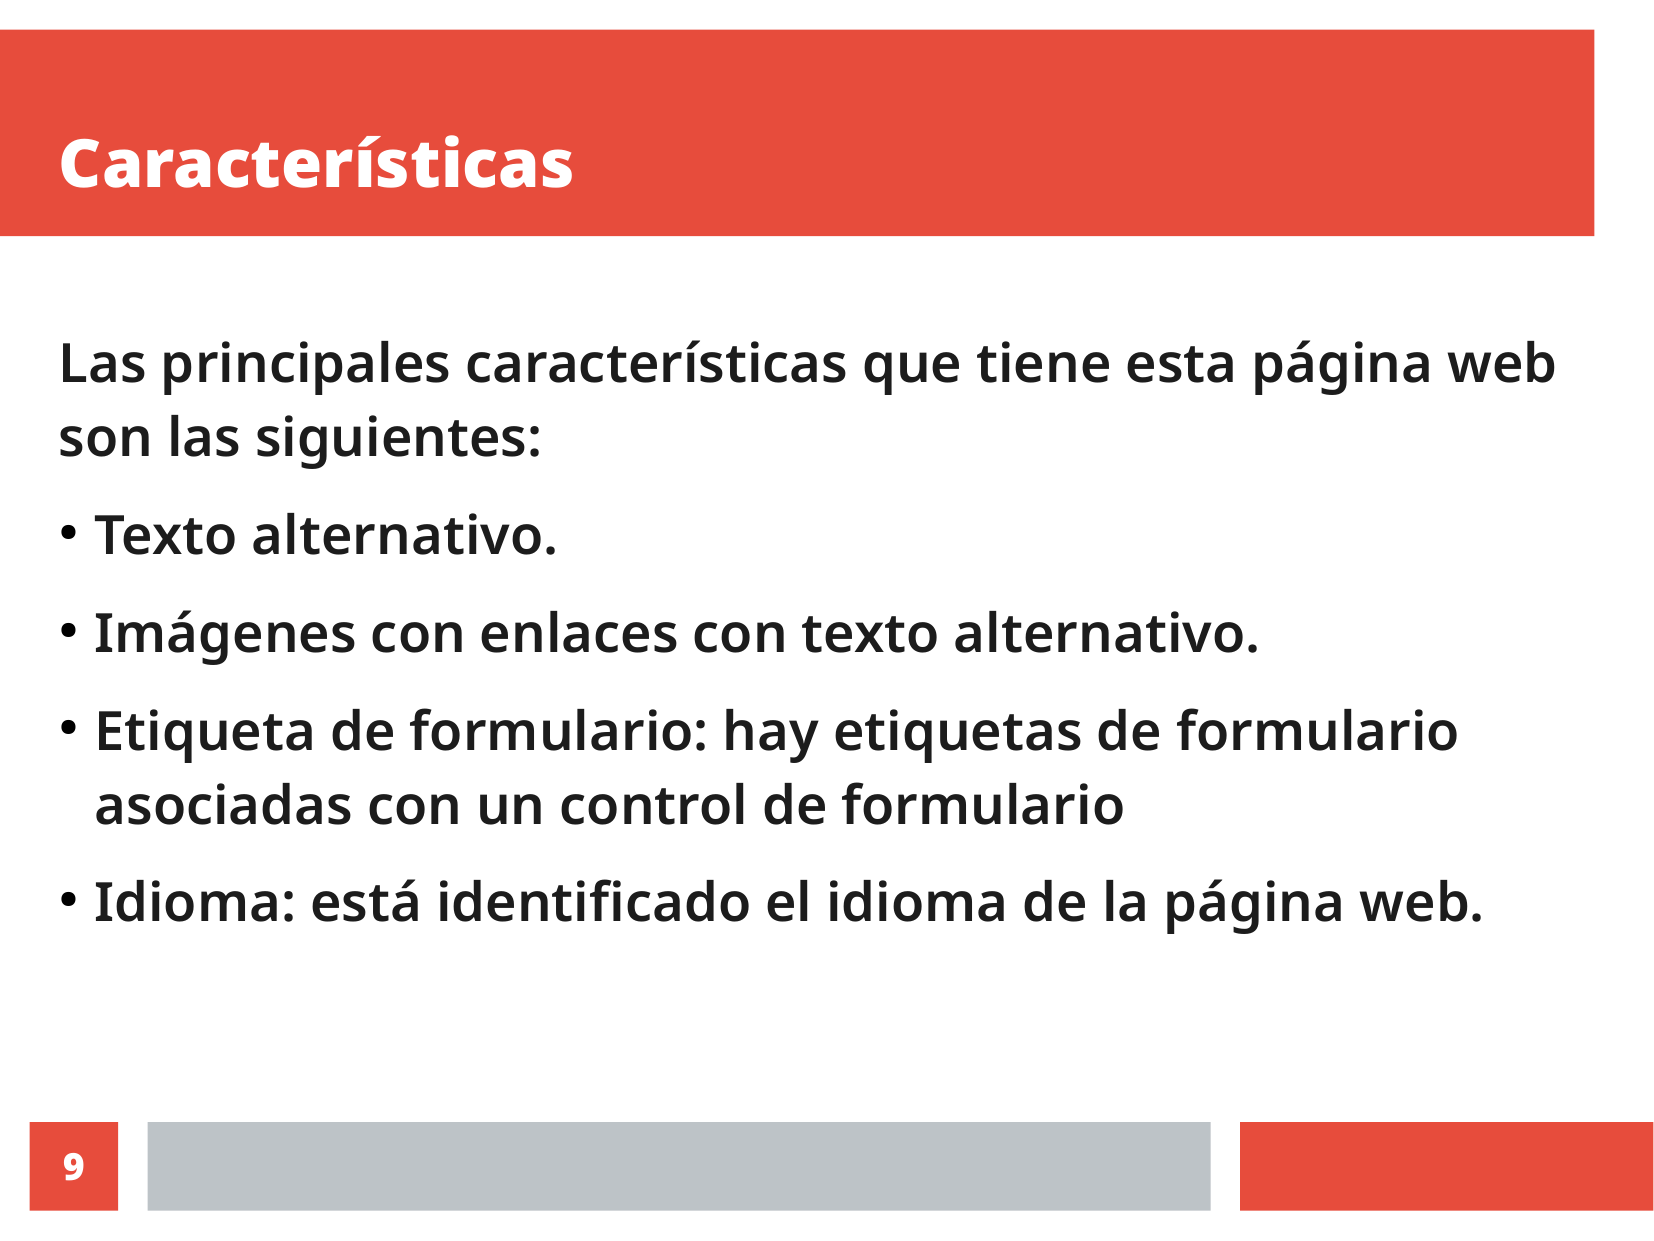

# Características
Las principales características que tiene esta página web son las siguientes:
Texto alternativo.
Imágenes con enlaces con texto alternativo.
Etiqueta de formulario: hay etiquetas de formulario asociadas con un control de formulario
Idioma: está identificado el idioma de la página web.
9